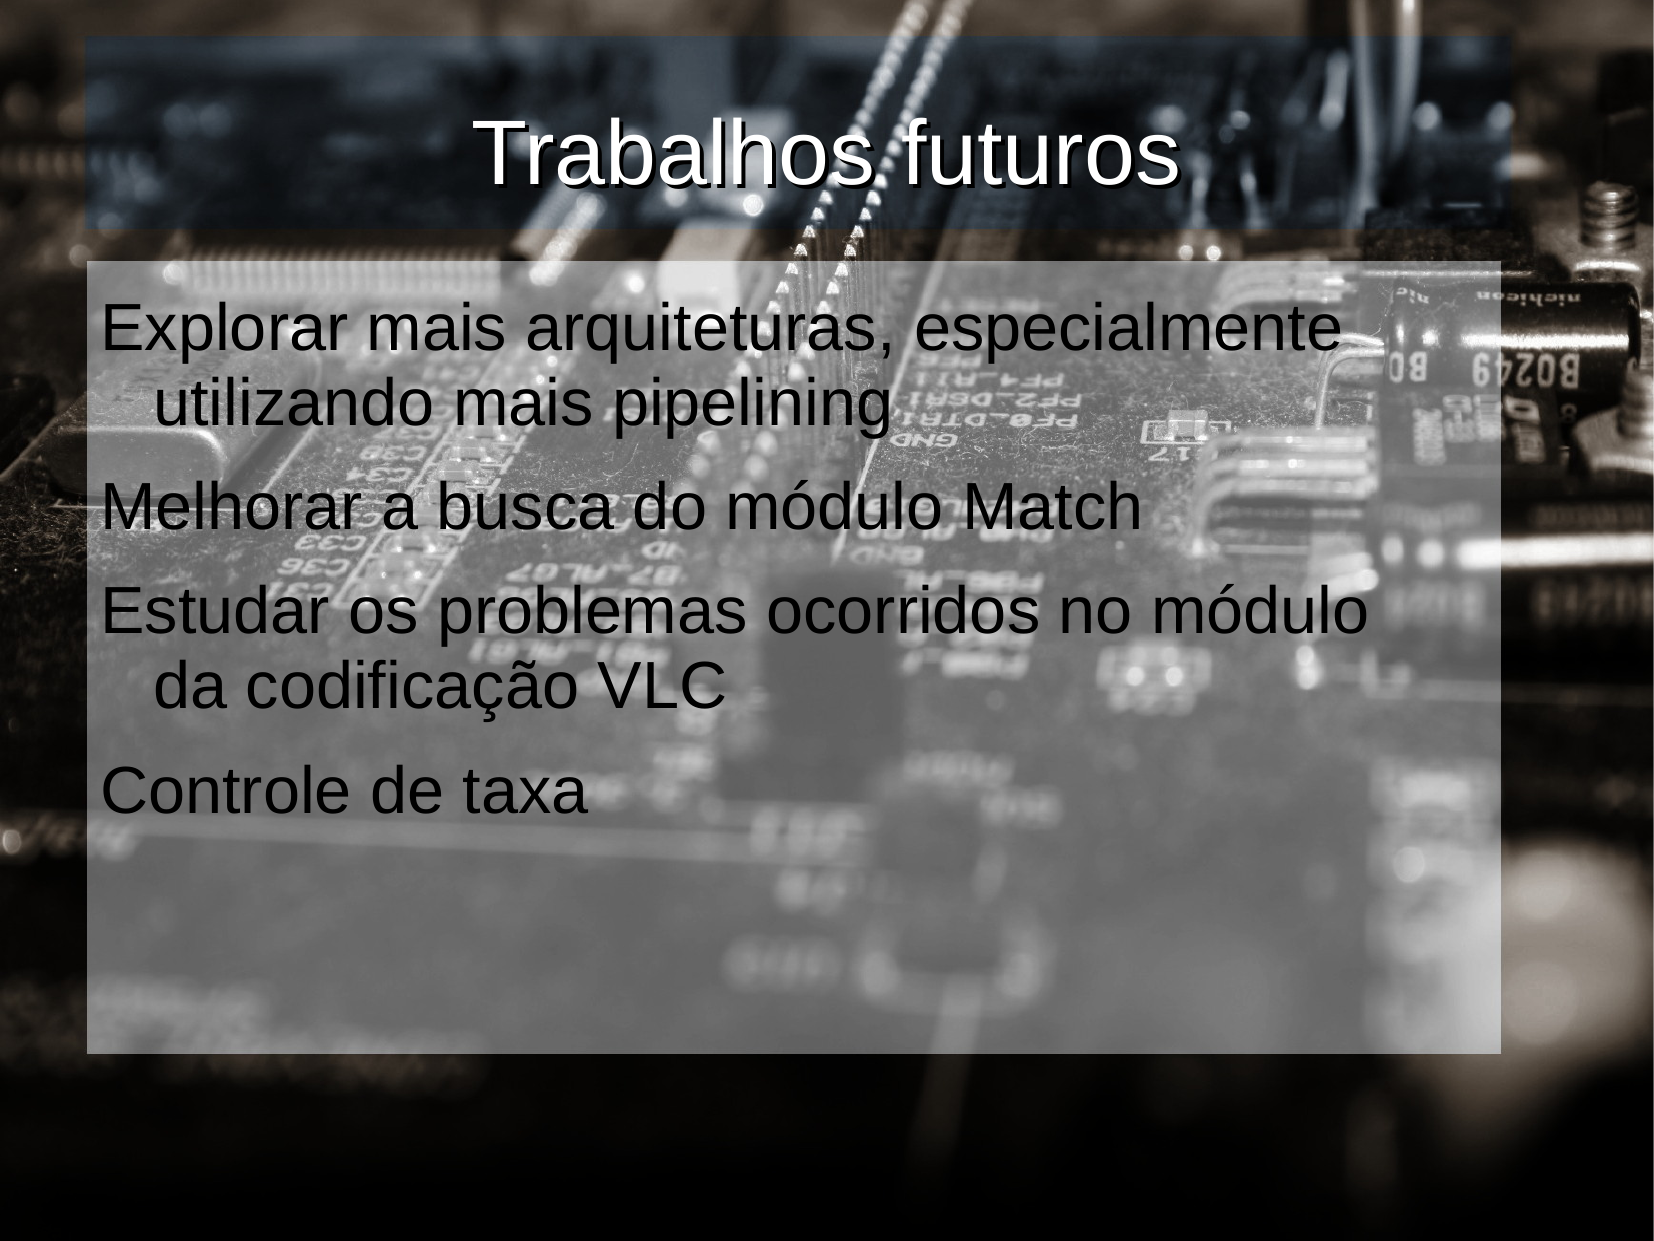

# Trabalhos futuros
Explorar mais arquiteturas, especialmente utilizando mais pipelining
Melhorar a busca do módulo Match
Estudar os problemas ocorridos no módulo
da codificação VLC
Controle de taxa